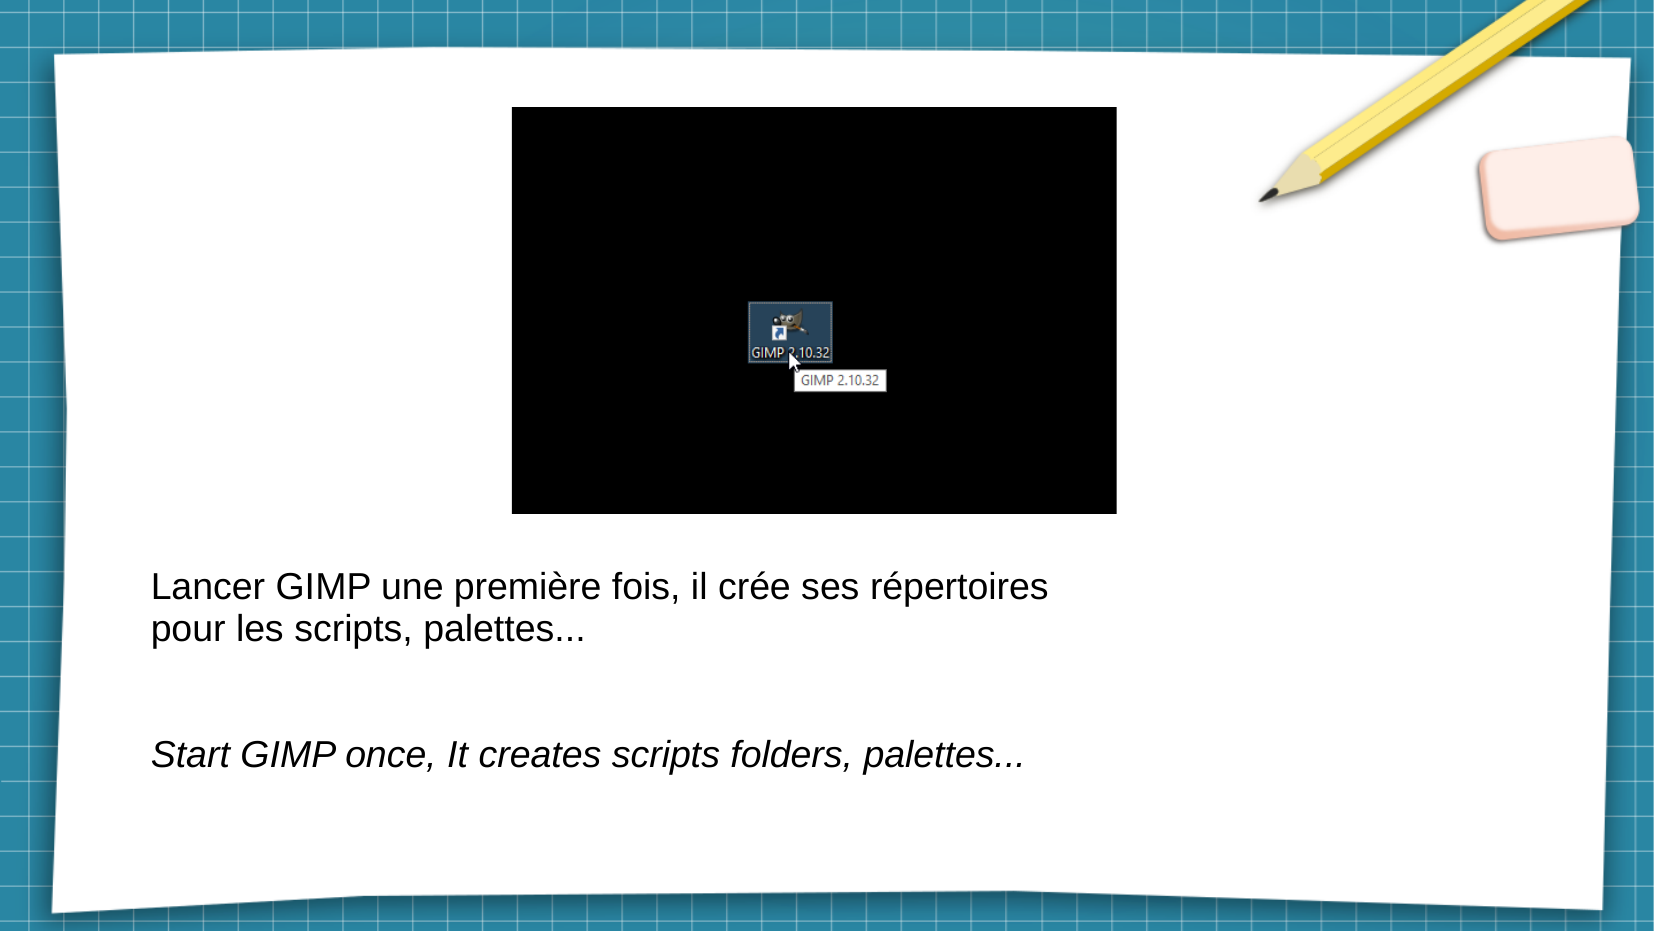

#
Lancer GIMP une première fois, il crée ses répertoires pour les scripts, palettes...
Start GIMP once, It creates scripts folders, palettes...